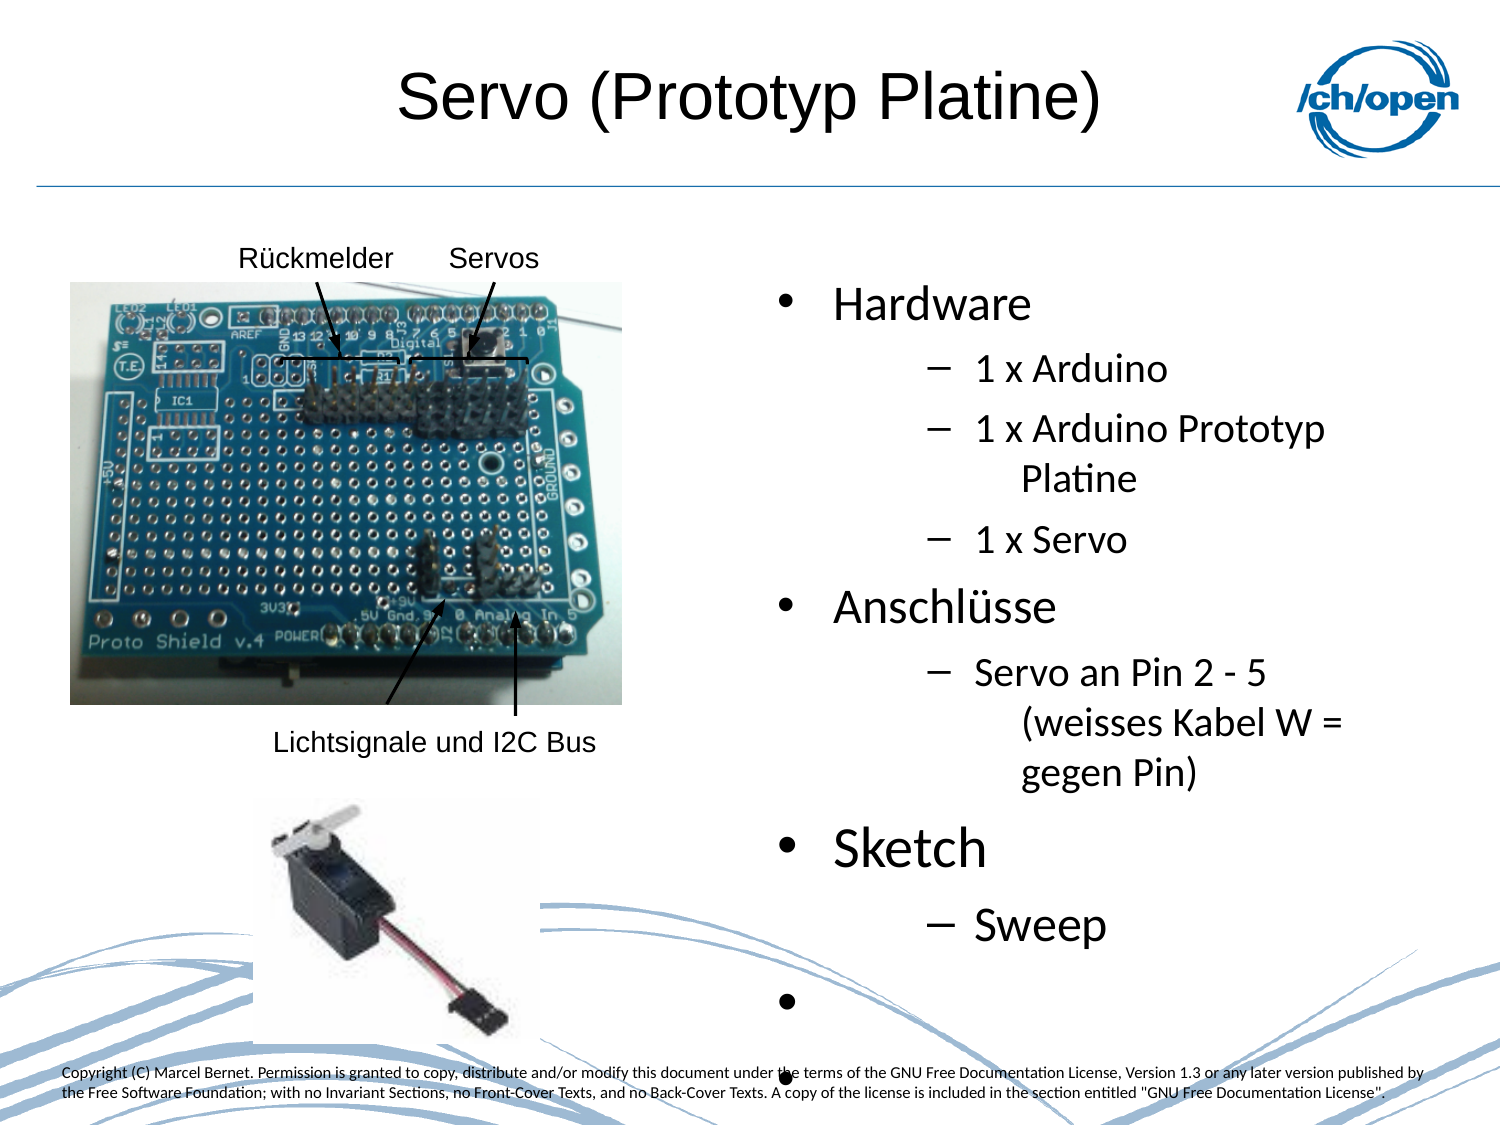

Servo (Prototyp Platine)
Rückmelder
Servos
Lichtsignale und I2C Bus
# Hardware
1 x Arduino
1 x Arduino Prototyp Platine
1 x Servo
Anschlüsse
Servo an Pin 2 - 5 (weisses Kabel W = gegen Pin)
Sketch
Sweep